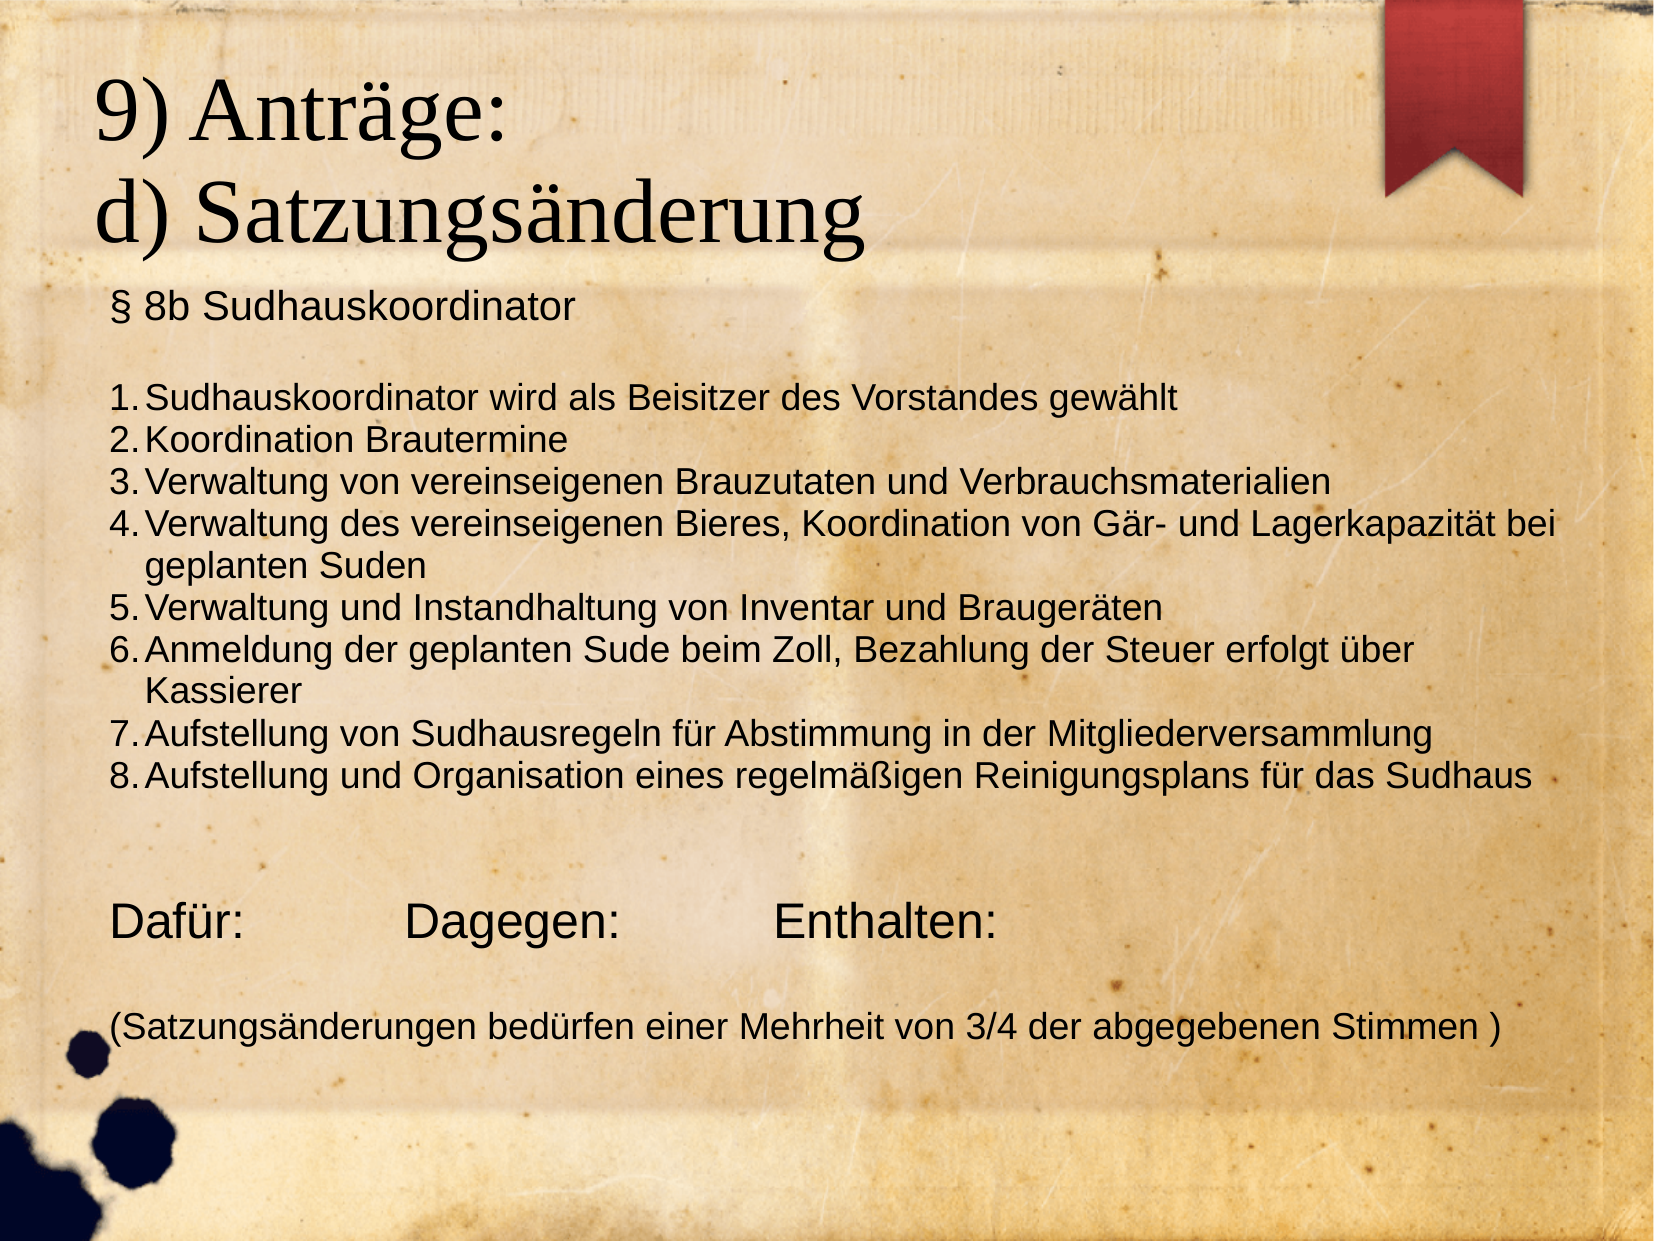

# 9) Anträge: d) Satzungsänderung
§ 8b Sudhauskoordinator
Sudhauskoordinator wird als Beisitzer des Vorstandes gewählt
Koordination Brautermine
Verwaltung von vereinseigenen Brauzutaten und Verbrauchsmaterialien
Verwaltung des vereinseigenen Bieres, Koordination von Gär- und Lagerkapazität bei geplanten Suden
Verwaltung und Instandhaltung von Inventar und Braugeräten
Anmeldung der geplanten Sude beim Zoll, Bezahlung der Steuer erfolgt über Kassierer
Aufstellung von Sudhausregeln für Abstimmung in der Mitgliederversammlung
Aufstellung und Organisation eines regelmäßigen Reinigungsplans für das Sudhaus
Dafür:			Dagegen: 		Enthalten:
(Satzungsänderungen bedürfen einer Mehrheit von 3/4 der abgegebenen Stimmen )